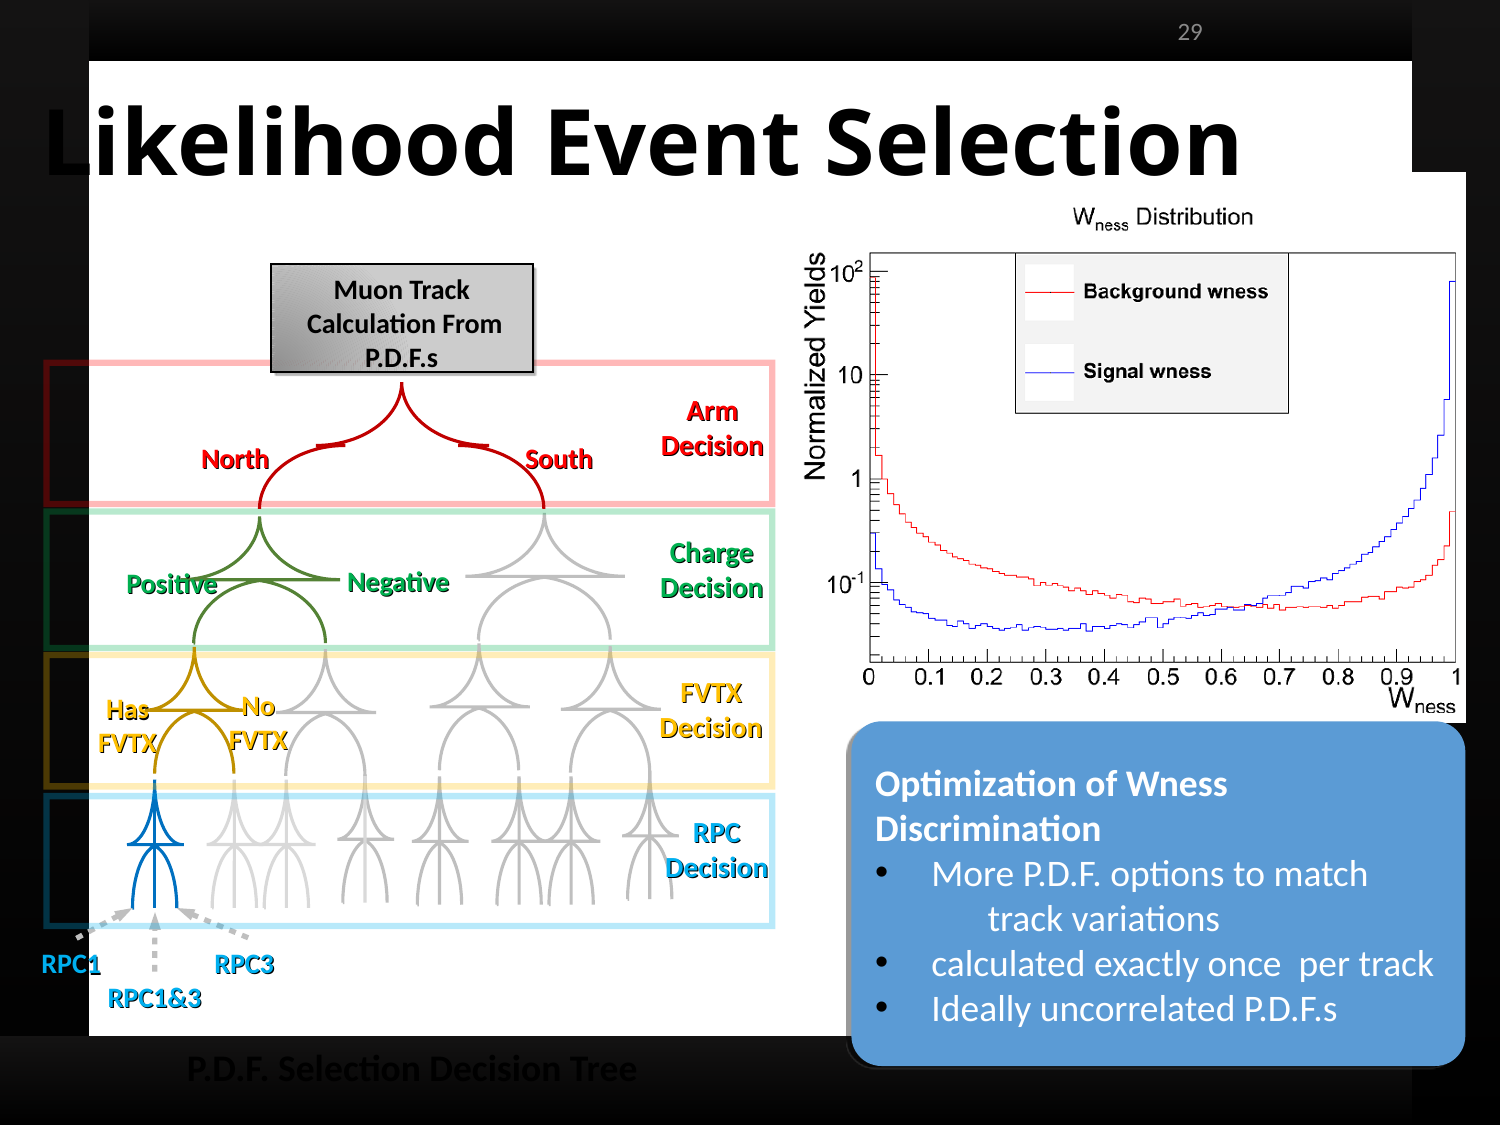

29
# Likelihood Event Selection
Muon Track
 Calculation From P.D.F.s
Arm Decision
North
South
P.D.F. Selection Decision Tree
Charge Decision
Negative
Positive
FVTX Decision
No
FVTX
Has
FVTX
Optimization of Wness Discrimination
More P.D.F. options to match track variations
calculated exactly once per track
Ideally uncorrelated P.D.F.s
RPC Decision
RPC3
RPC1
RPC1&3